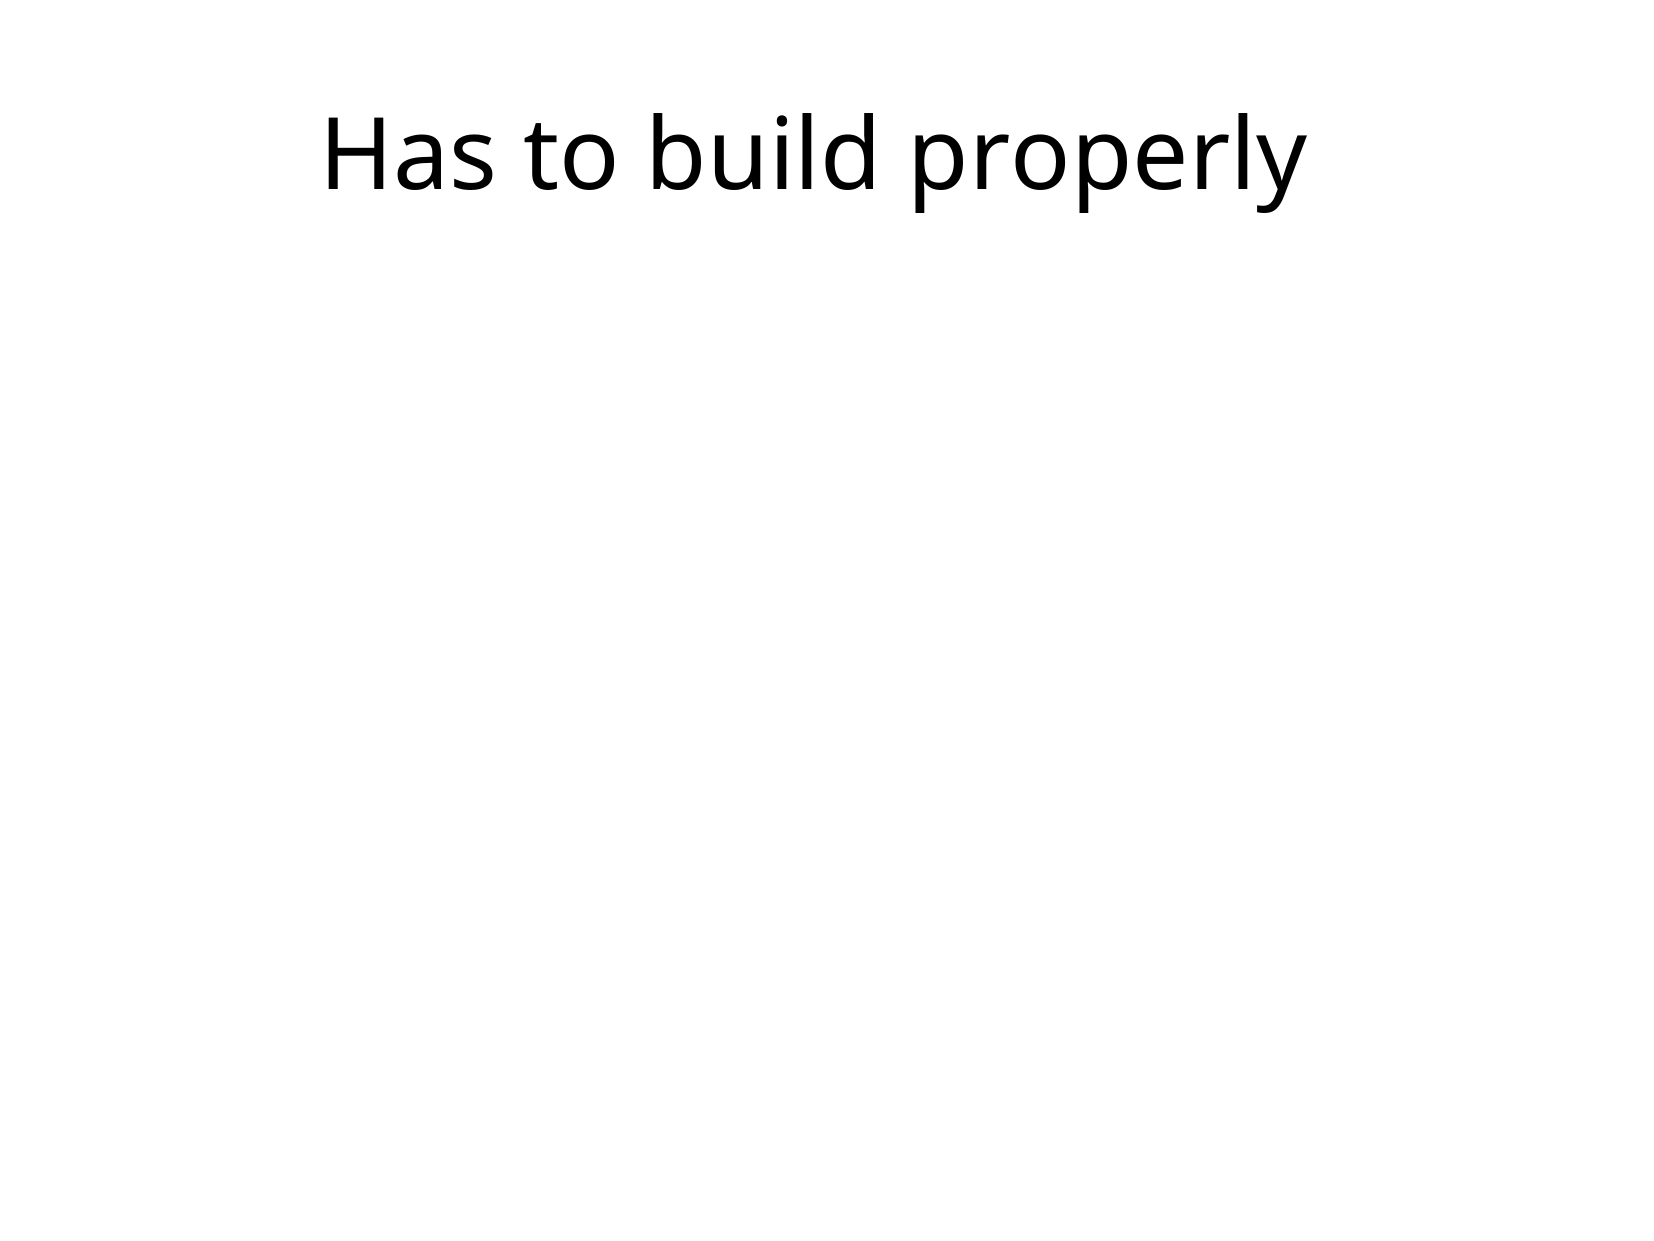

Has to build properly
2.6.20 to 2.6.24-rc8